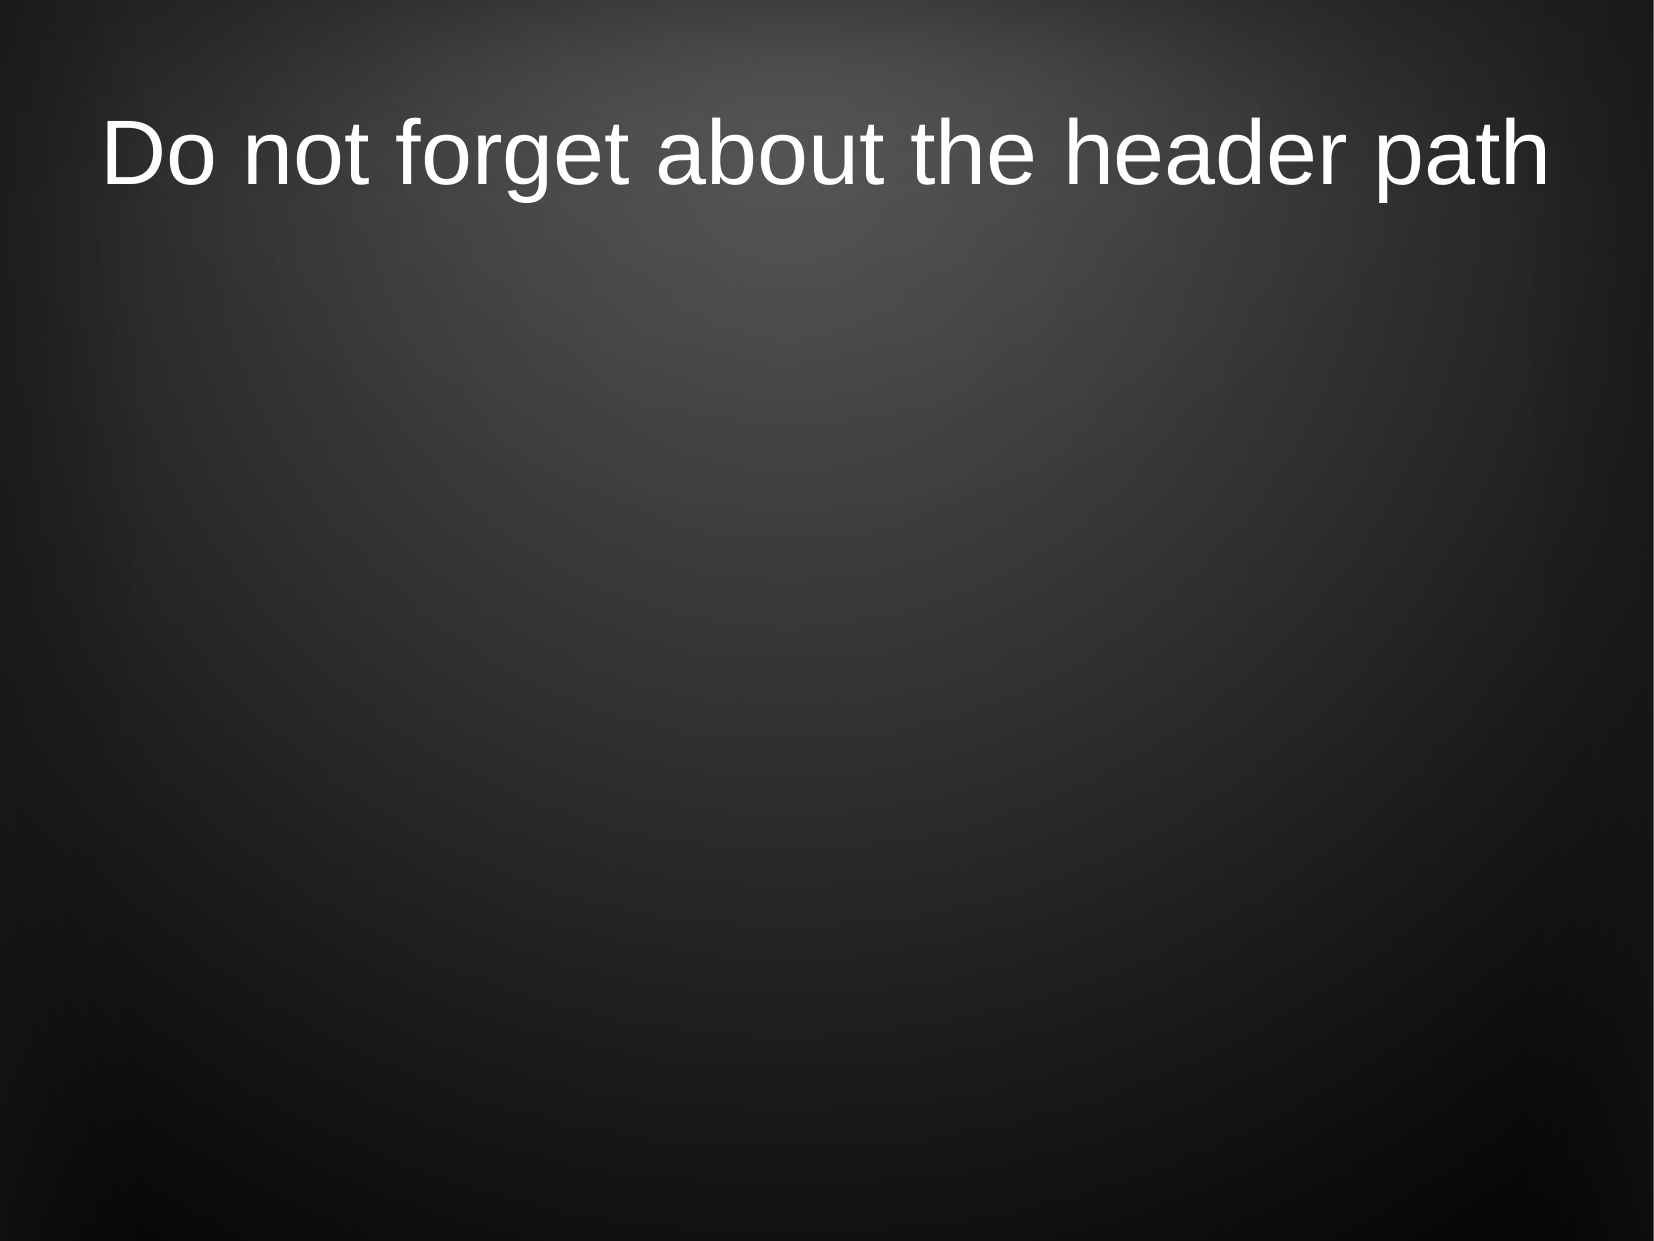

# Do not forget about the header path